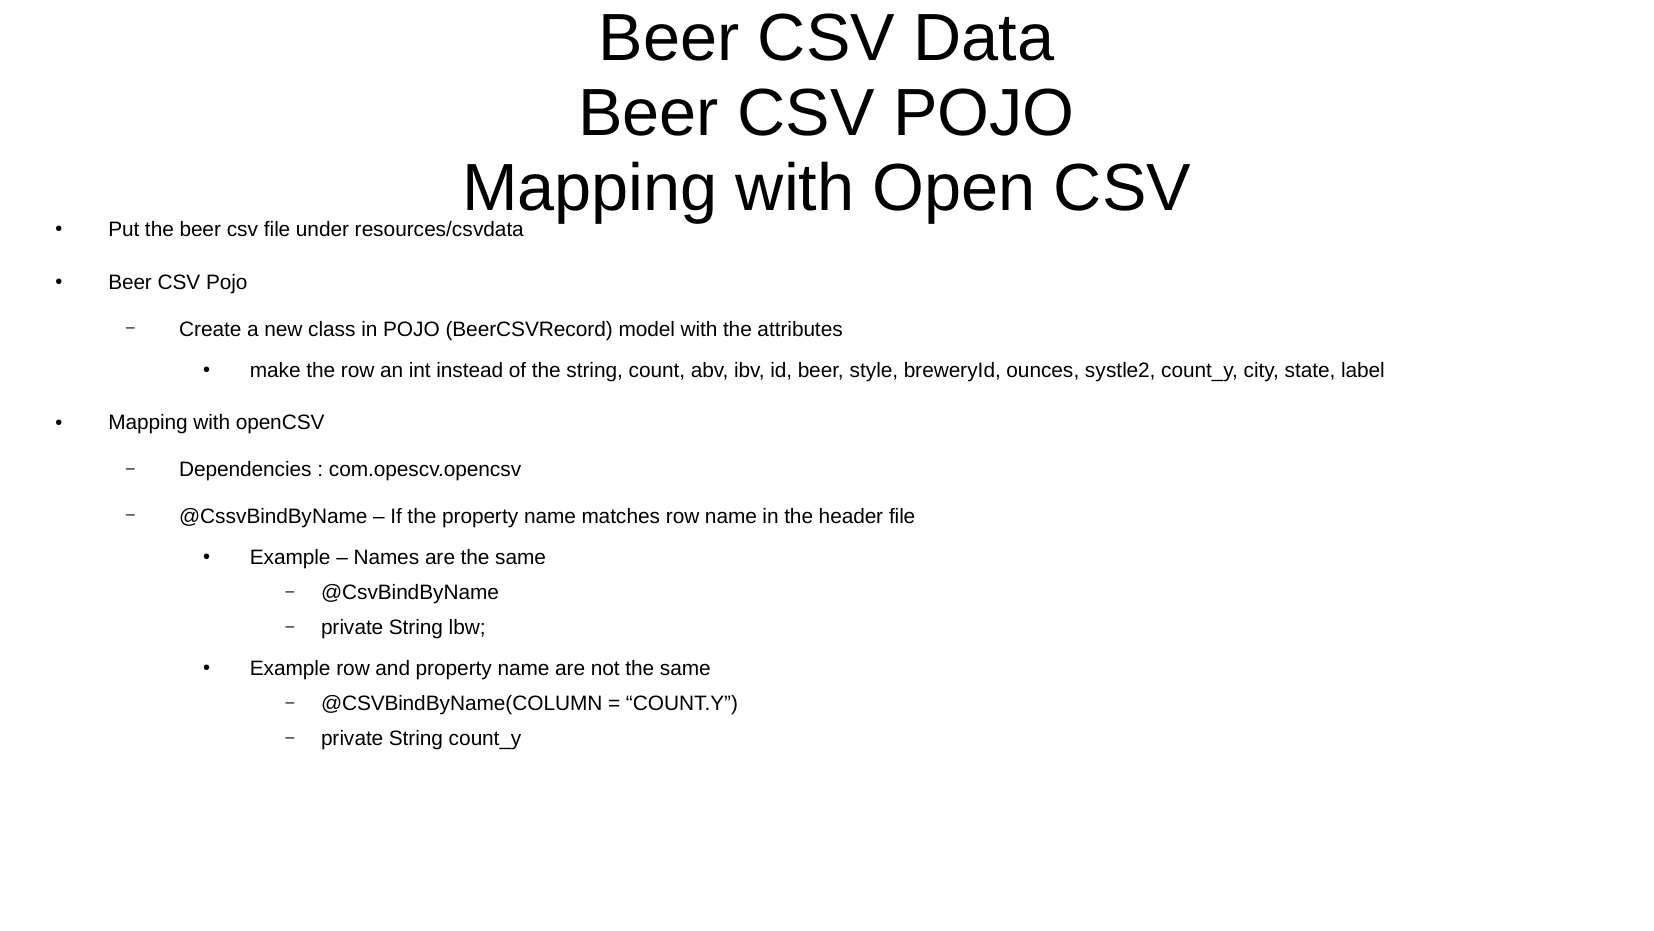

# Beer CSV Data Beer CSV POJO Mapping with Open CSV
Put the beer csv file under resources/csvdata
Beer CSV Pojo
Create a new class in POJO (BeerCSVRecord) model with the attributes
make the row an int instead of the string, count, abv, ibv, id, beer, style, breweryId, ounces, systle2, count_y, city, state, label
Mapping with openCSV
Dependencies : com.opescv.opencsv
@CssvBindByName – If the property name matches row name in the header file
Example – Names are the same
@CsvBindByName
private String lbw;
Example row and property name are not the same
@CSVBindByName(COLUMN = “COUNT.Y”)
private String count_y